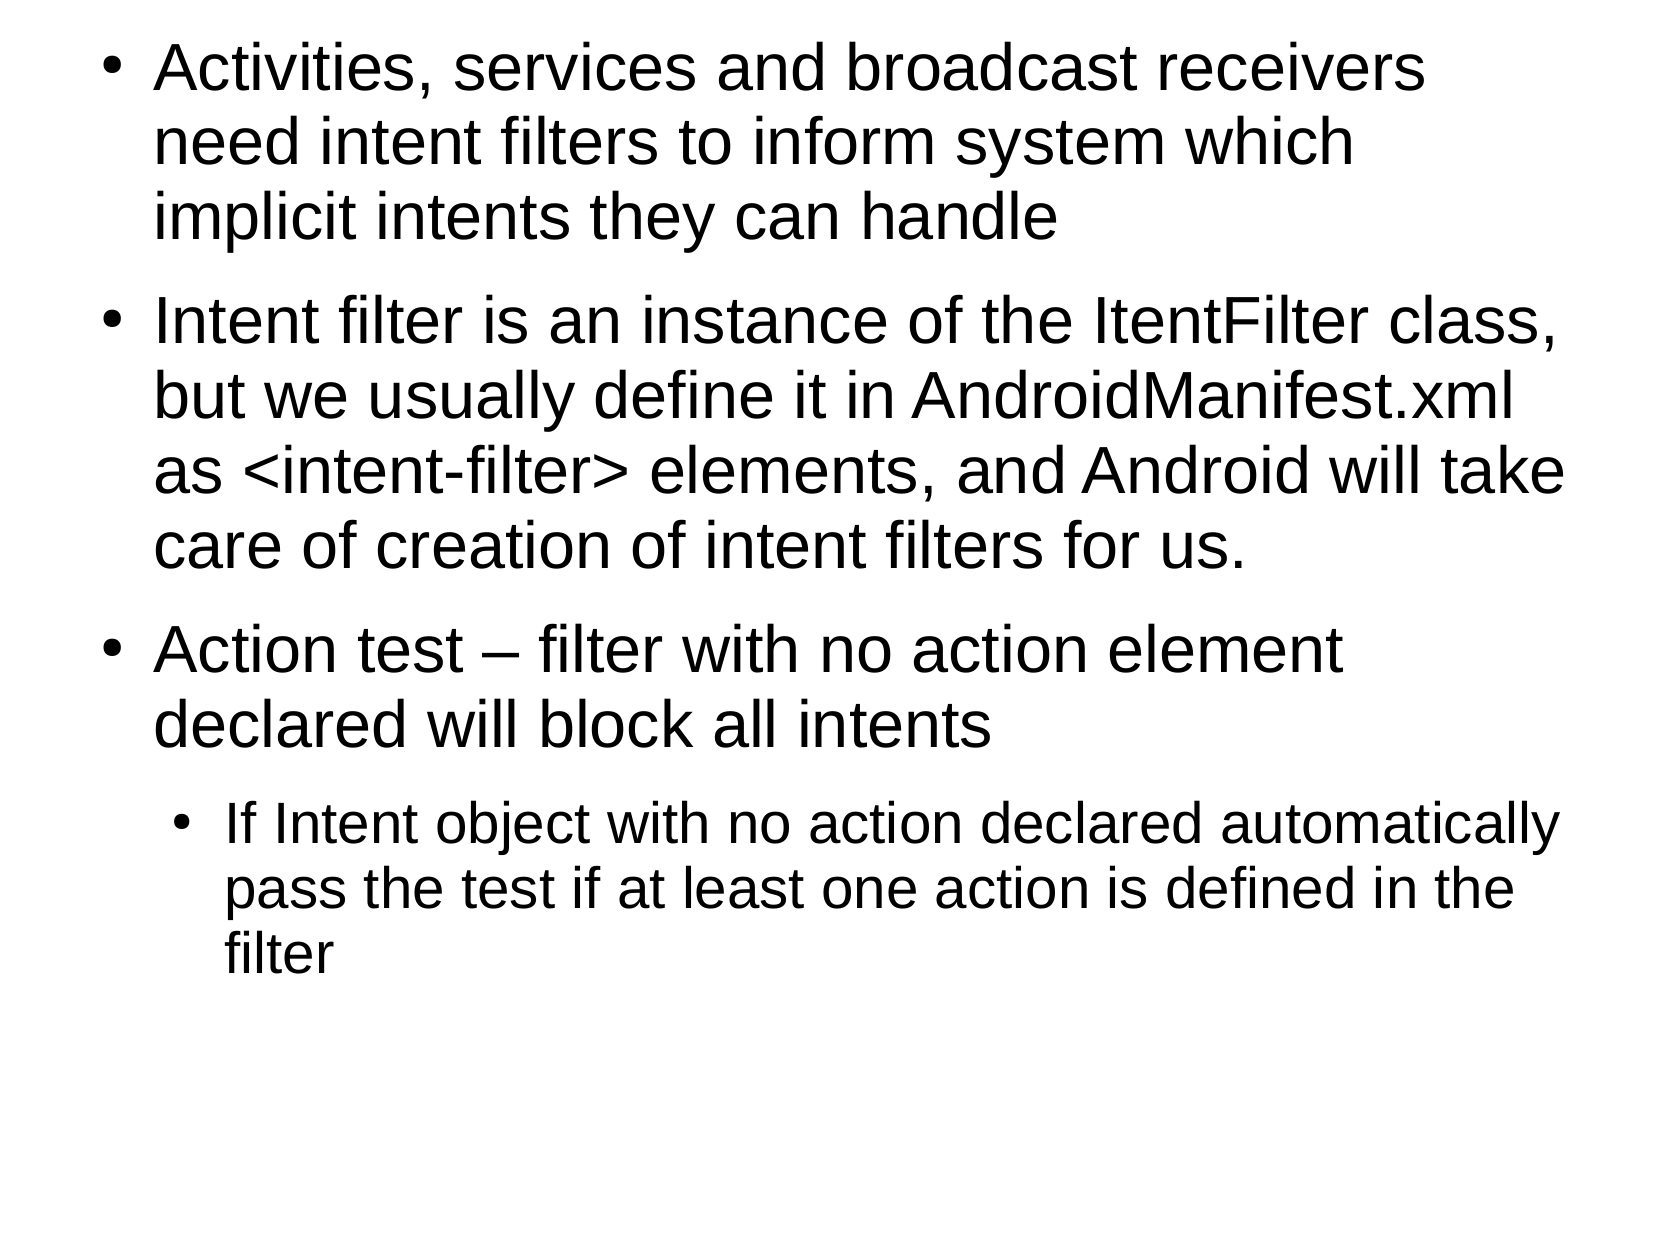

# Activities, services and broadcast receivers need intent filters to inform system which implicit intents they can handle
Intent filter is an instance of the ItentFilter class, but we usually define it in AndroidManifest.xml as <intent-filter> elements, and Android will take care of creation of intent filters for us.
Action test – filter with no action element declared will block all intents
If Intent object with no action declared automatically pass the test if at least one action is defined in the filter